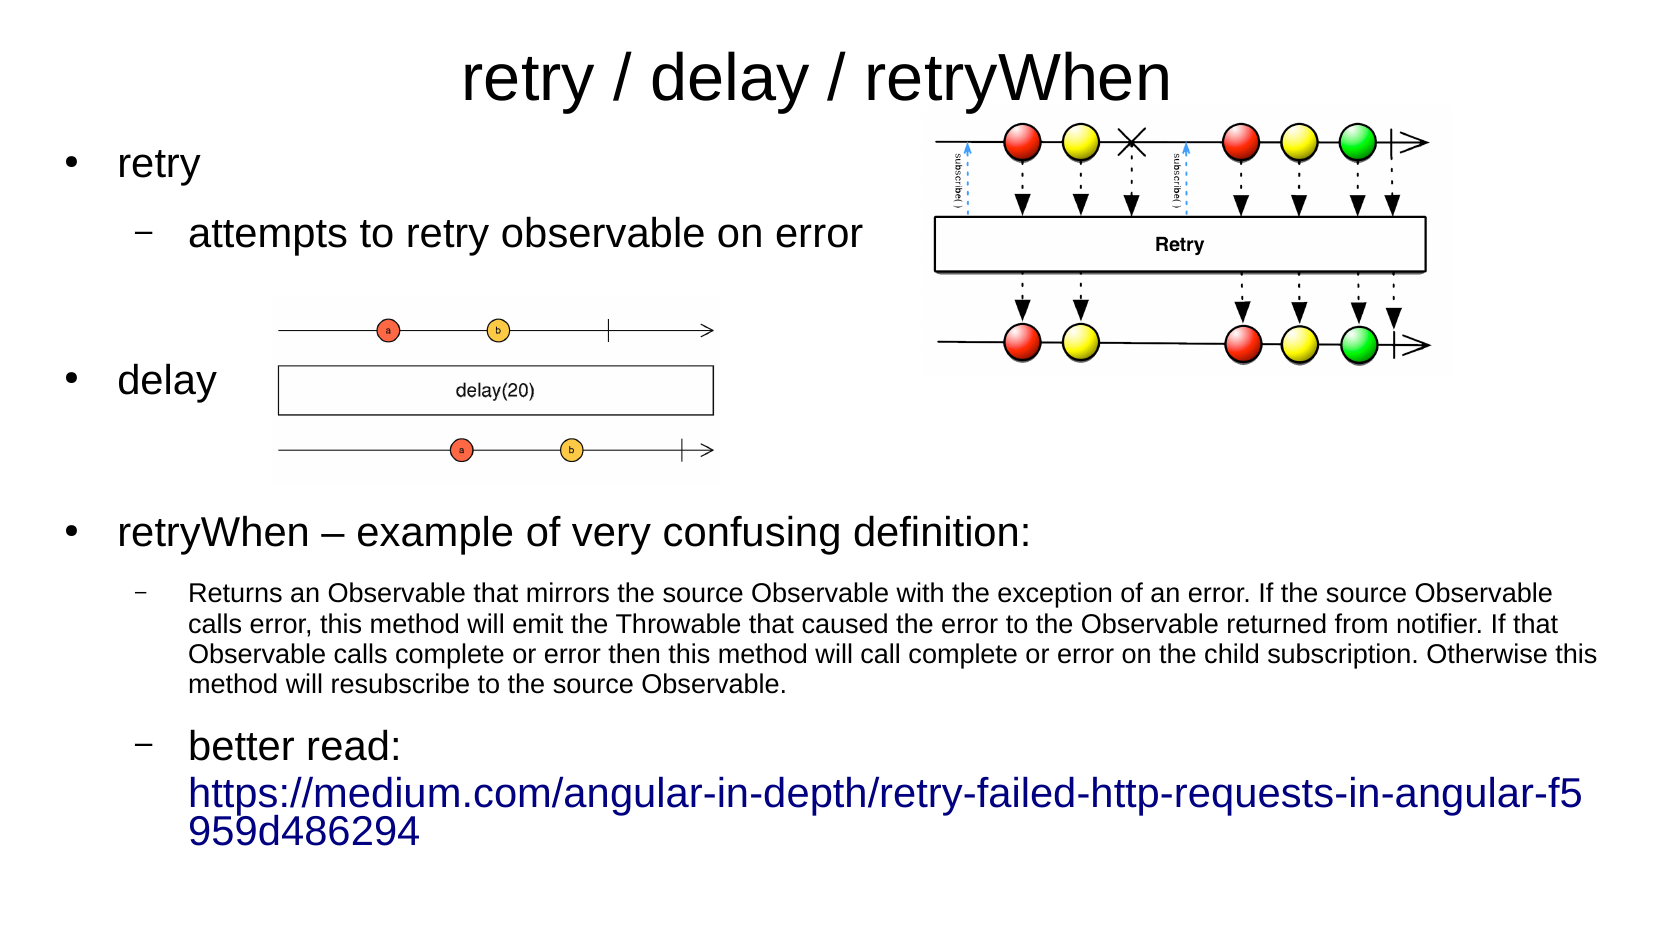

retry / delay / retryWhen
# retry
attempts to retry observable on error
delay
retryWhen – example of very confusing definition:
Returns an Observable that mirrors the source Observable with the exception of an error. If the source Observable calls error, this method will emit the Throwable that caused the error to the Observable returned from notifier. If that Observable calls complete or error then this method will call complete or error on the child subscription. Otherwise this method will resubscribe to the source Observable.
better read: https://medium.com/angular-in-depth/retry-failed-http-requests-in-angular-f5959d486294